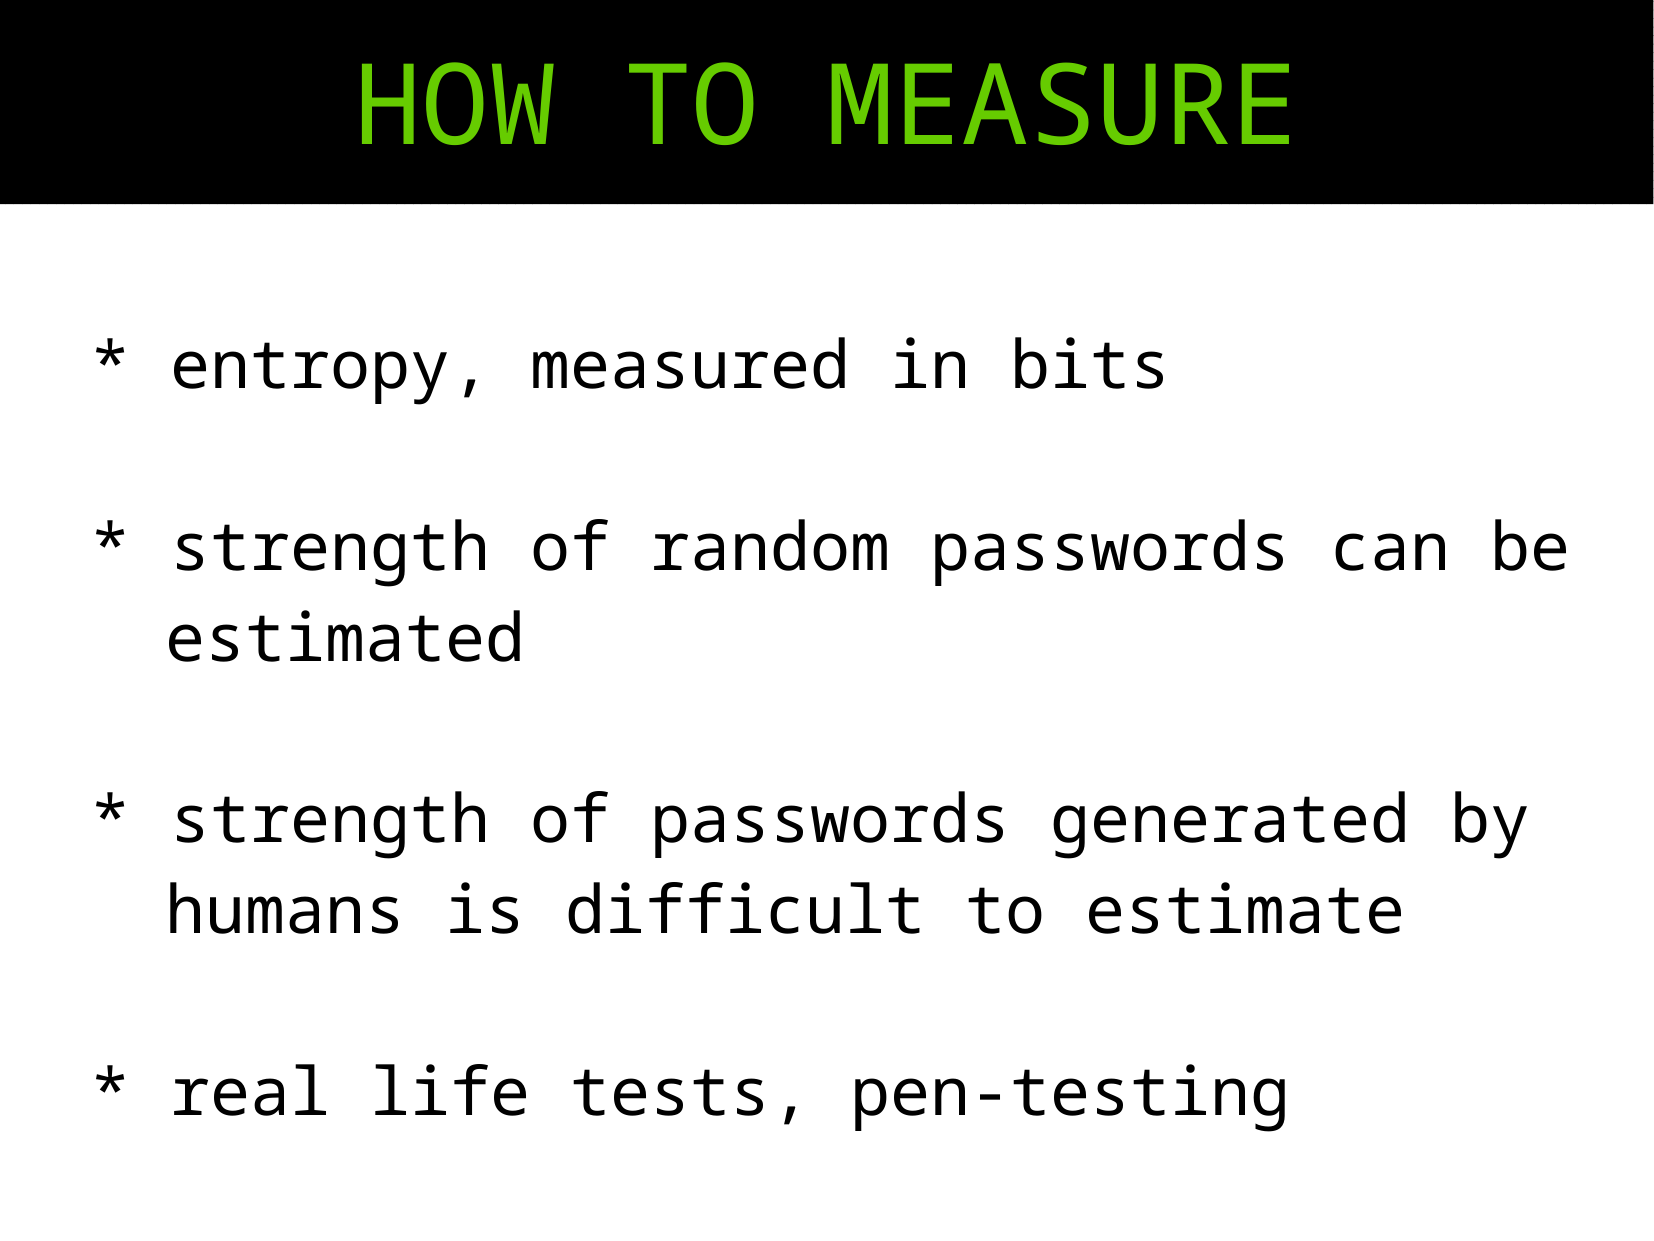

# HOW TO MEASURE
* entropy, measured in bits
* strength of random passwords can be
	estimated
* strength of passwords generated by
	humans is difficult to estimate
* real life tests, pen-testing